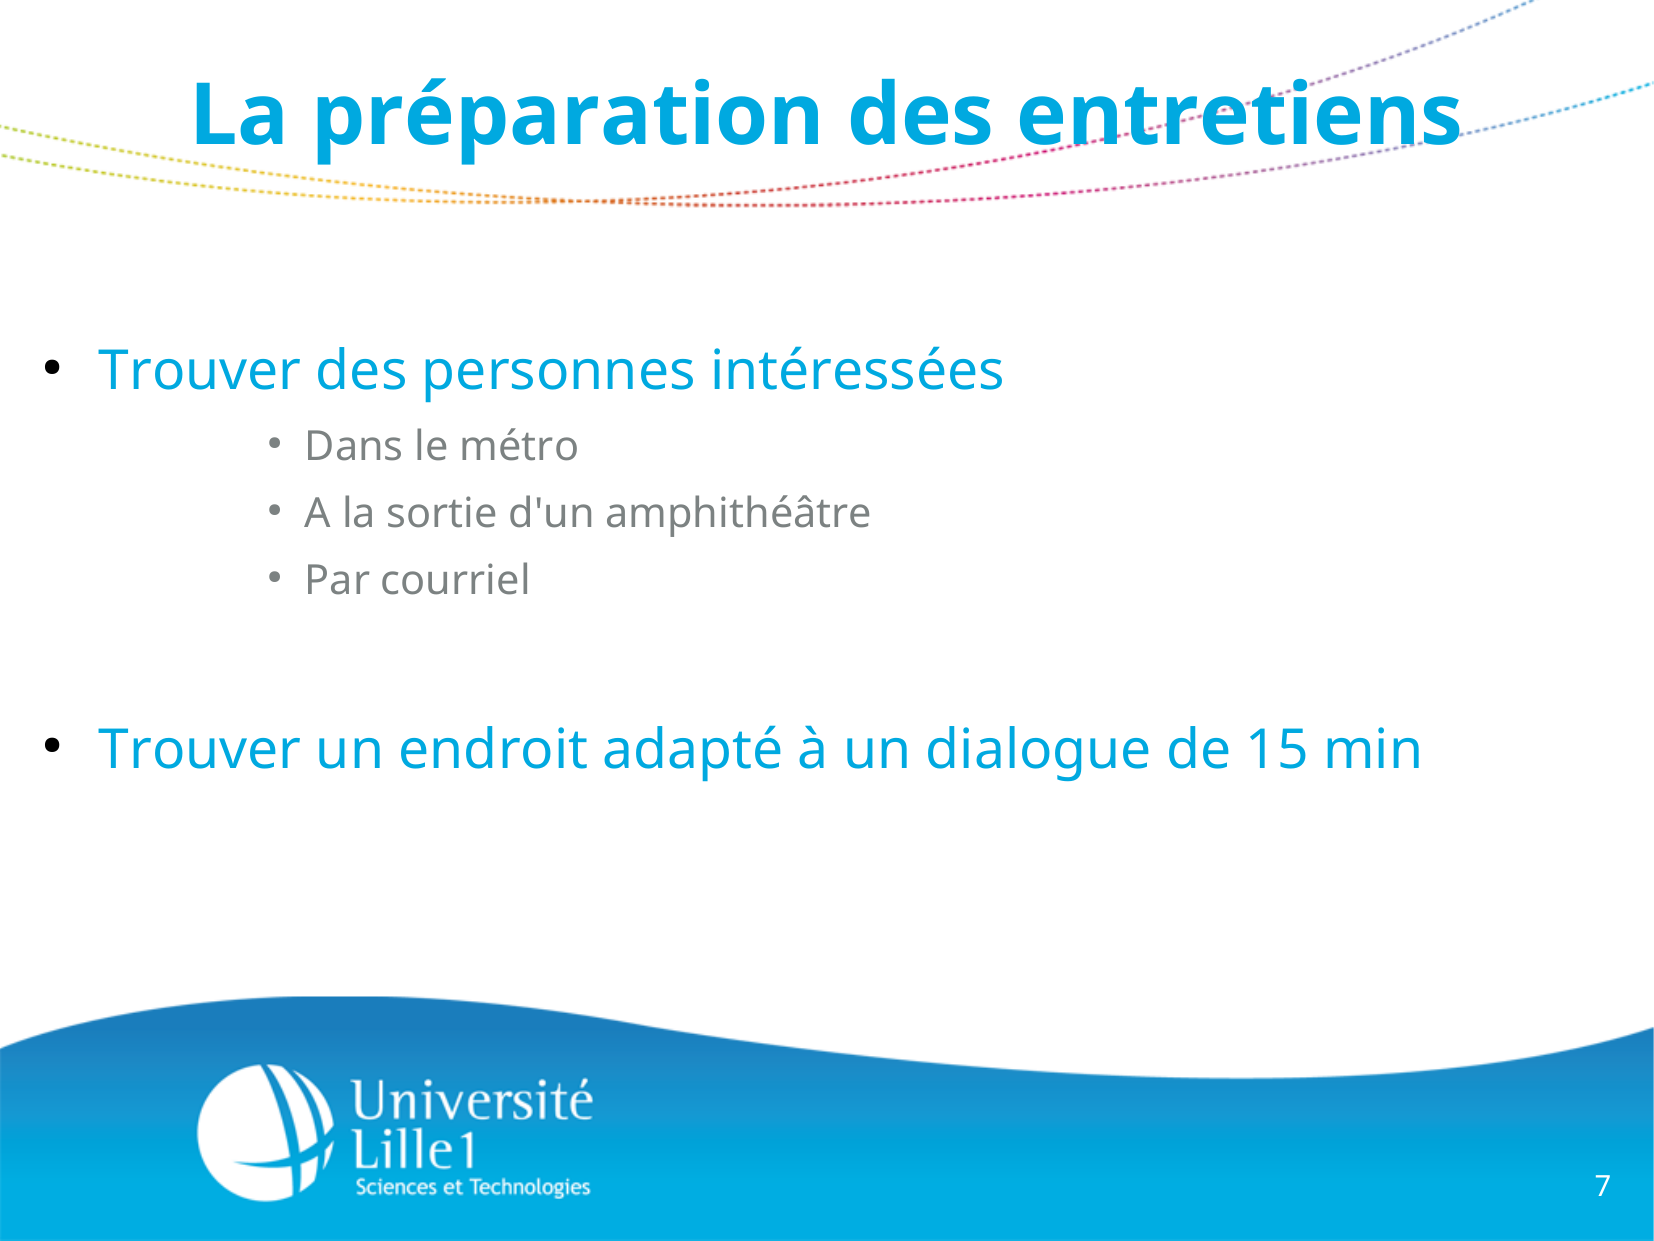

# La préparation des entretiens
Trouver des personnes intéressées
Dans le métro
A la sortie d'un amphithéâtre
Par courriel
Trouver un endroit adapté à un dialogue de 15 min
7